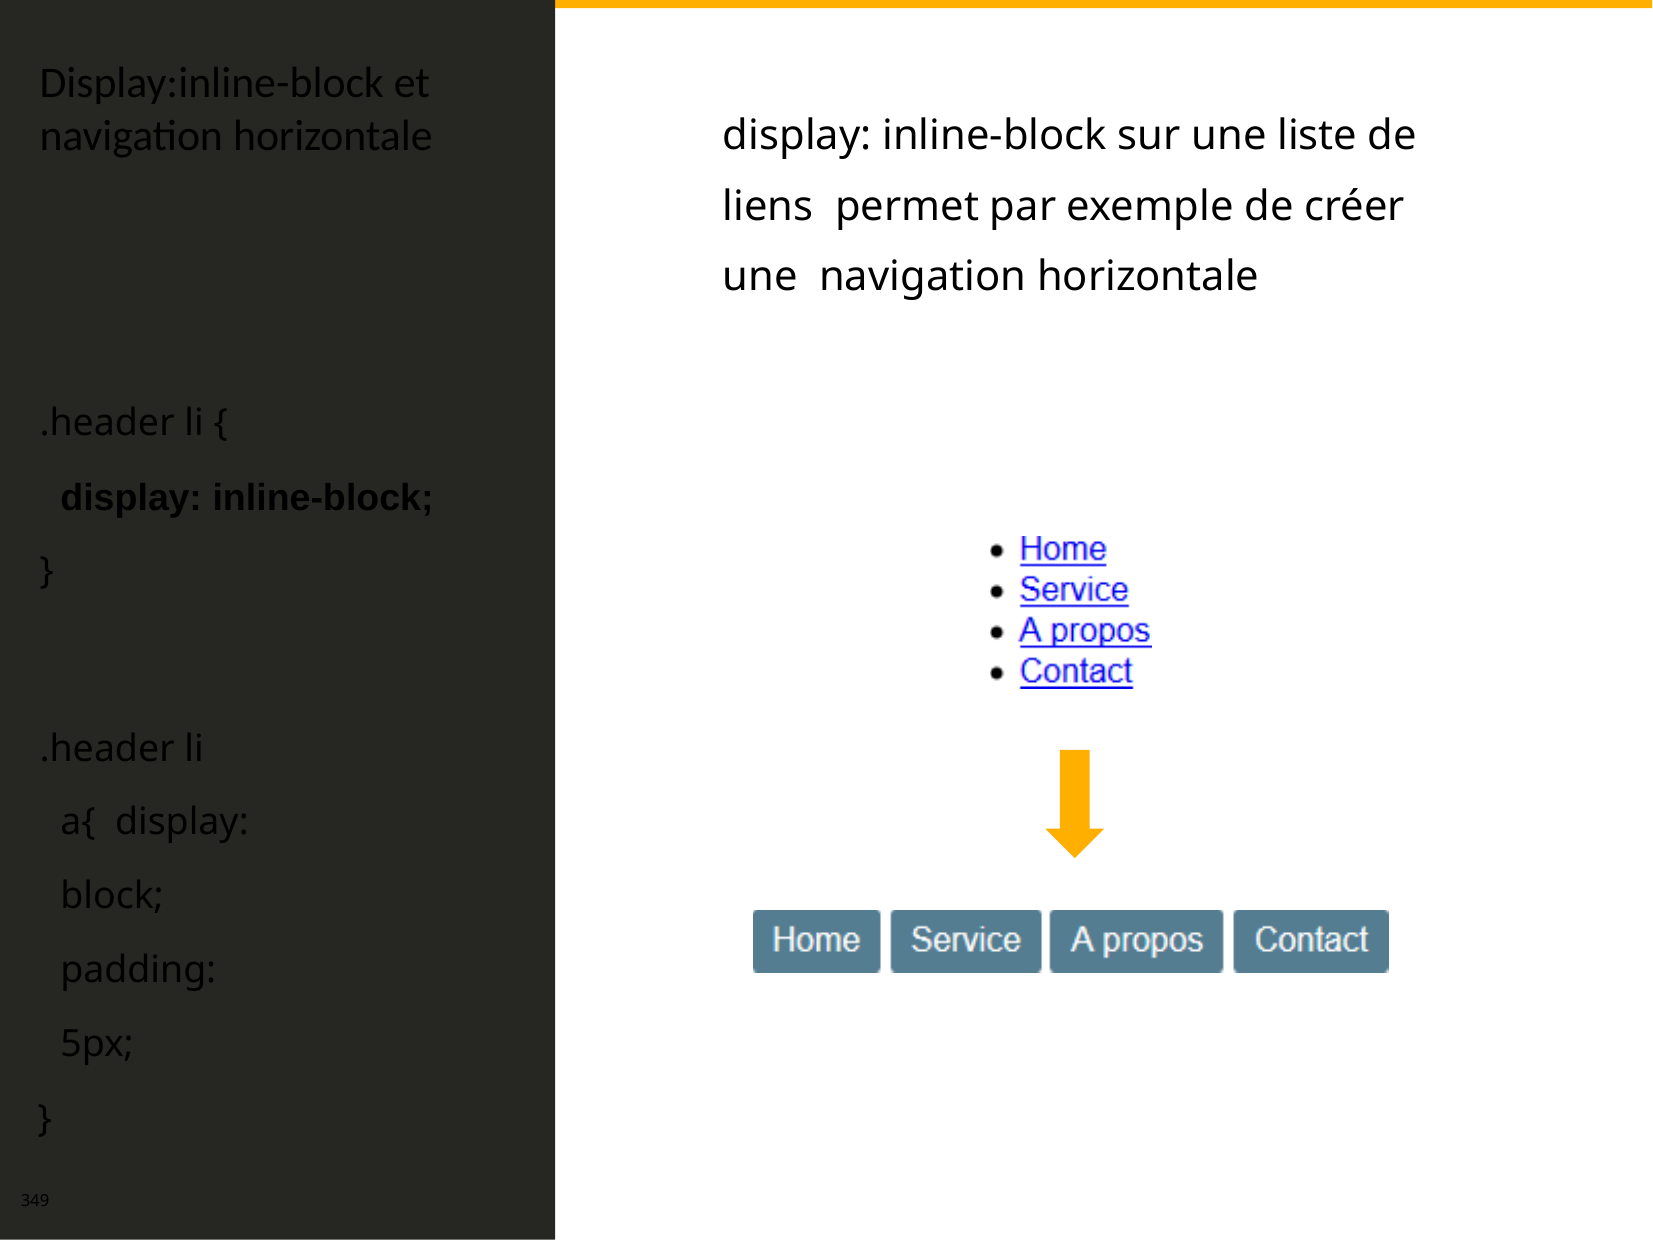

# Display:inline-block et navigation horizontale
display: inline-block sur une liste de liens permet par exemple de créer une navigation horizontale
.header li {
display: inline-block;
}
.header li a{ display: block; padding: 5px;
}
349